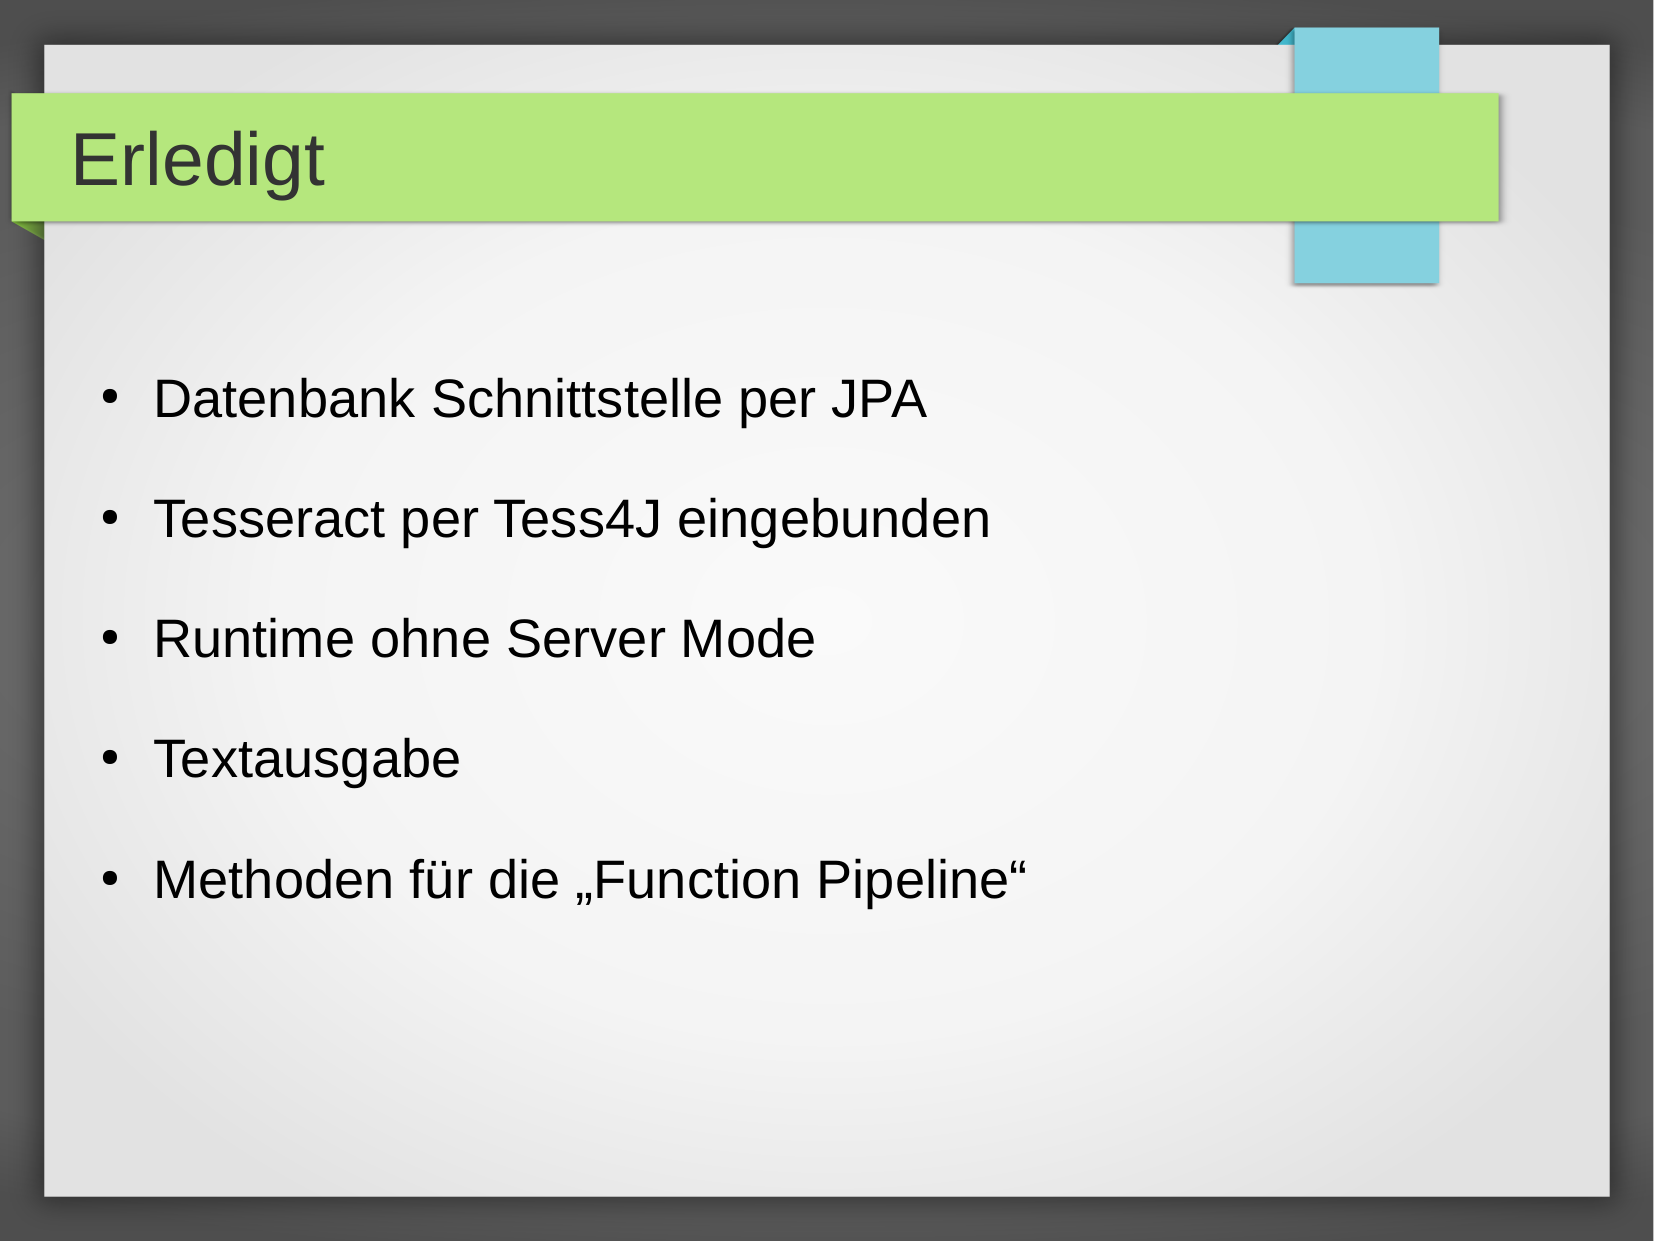

# Erledigt
Datenbank Schnittstelle per JPA
Tesseract per Tess4J eingebunden
Runtime ohne Server Mode
Textausgabe
Methoden für die „Function Pipeline“